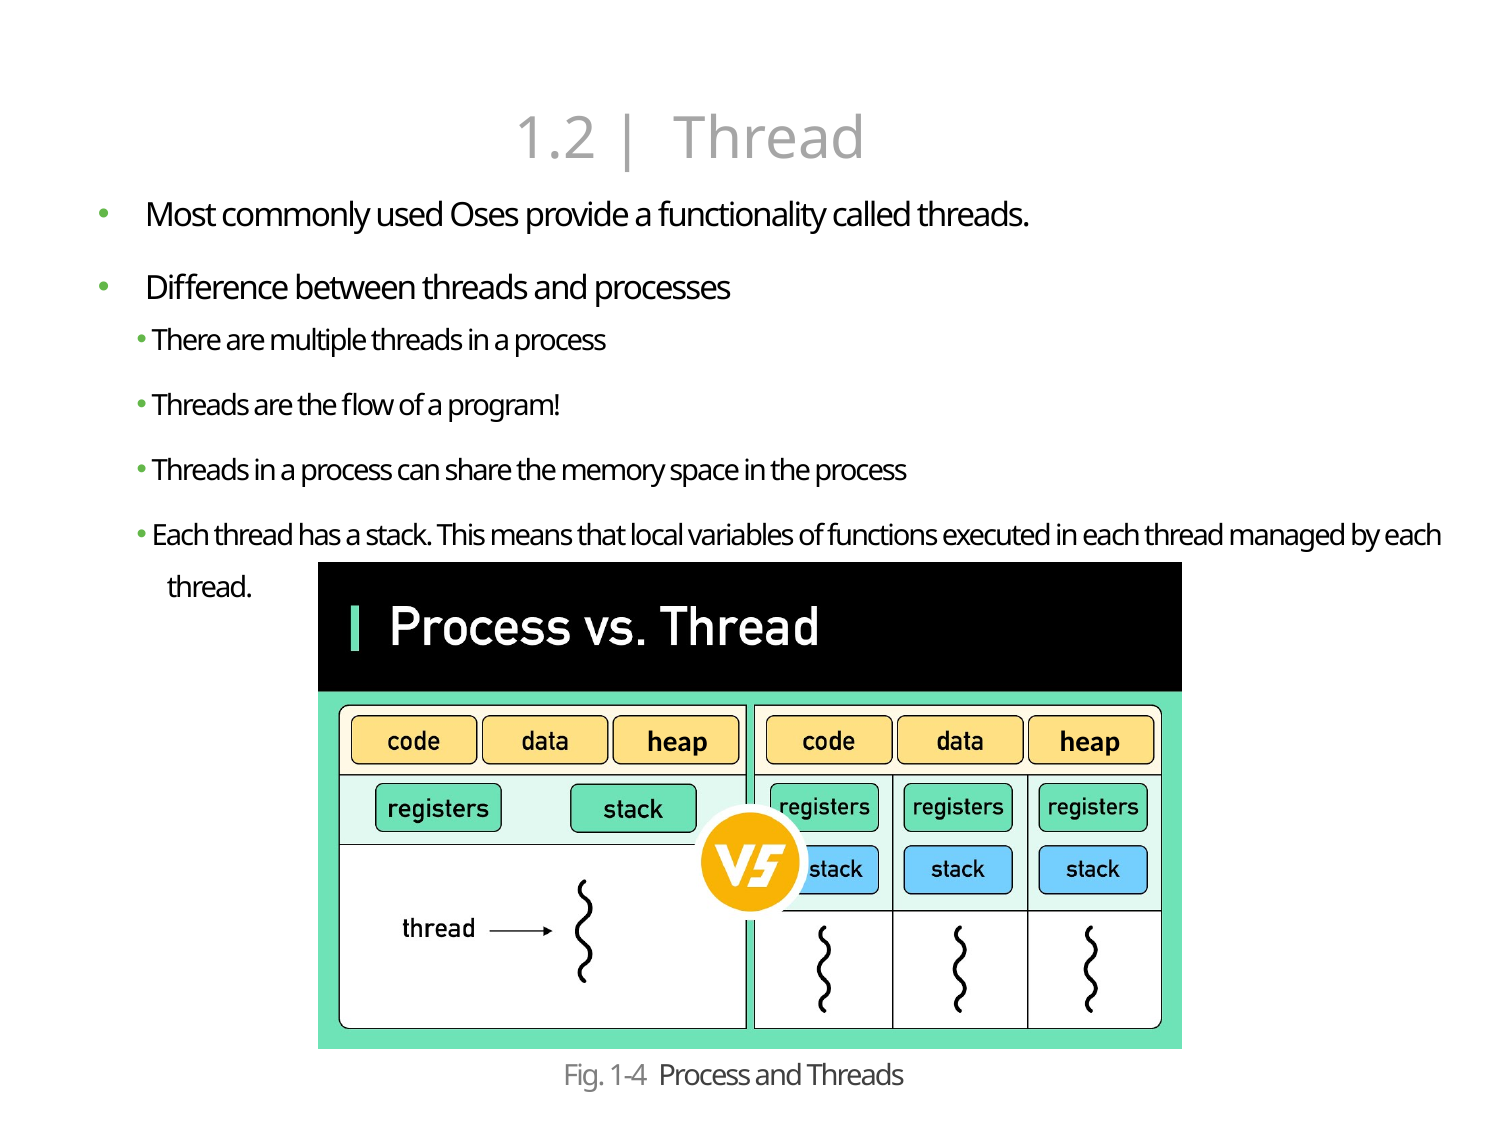

1.2 | Thread
Most commonly used Oses provide a functionality called threads.
Difference between threads and processes
There are multiple threads in a process
Threads are the flow of a program!
Threads in a process can share the memory space in the process
Each thread has a stack. This means that local variables of functions executed in each thread managed by each thread.
heap
heap
Fig. 1-4 Process and Threads